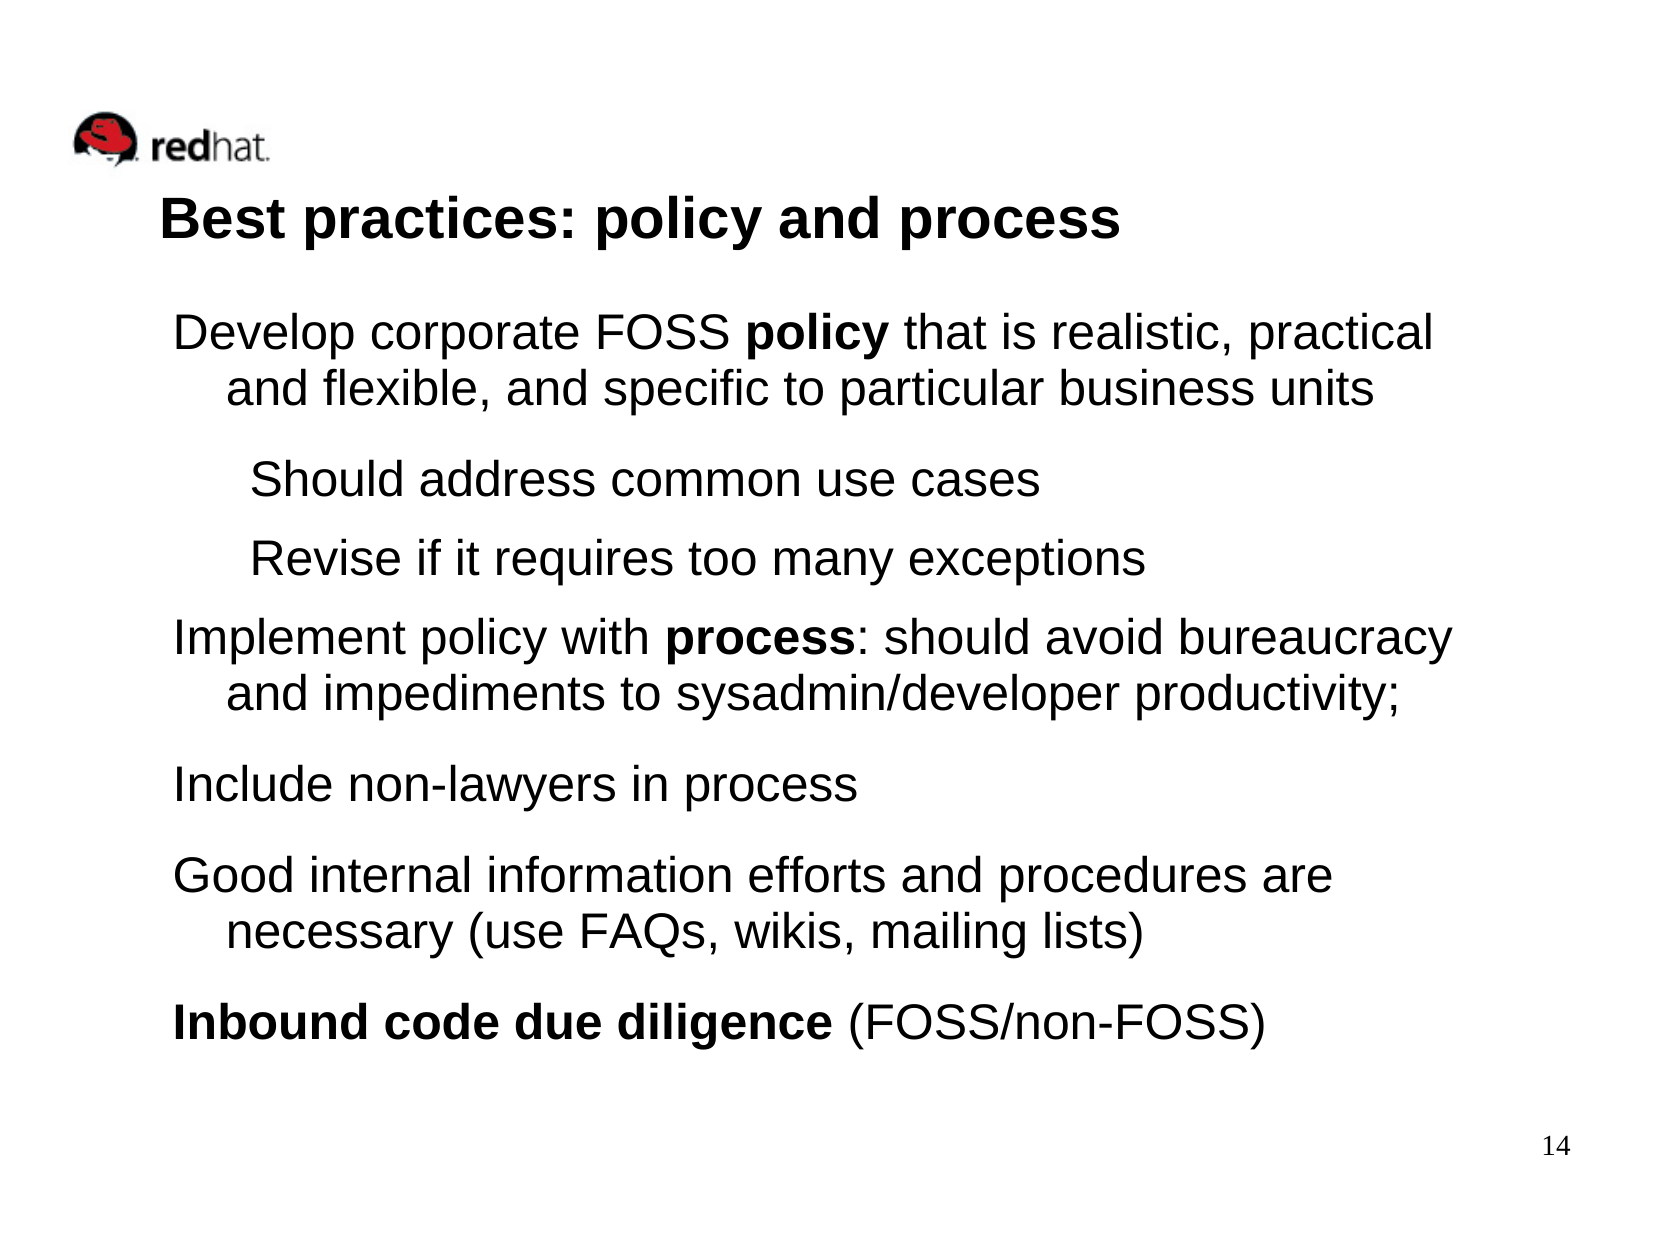

# Best practices: policy and process
Develop corporate FOSS policy that is realistic, practical and flexible, and specific to particular business units
Should address common use cases
Revise if it requires too many exceptions
Implement policy with process: should avoid bureaucracy and impediments to sysadmin/developer productivity;
Include non-lawyers in process
Good internal information efforts and procedures are necessary (use FAQs, wikis, mailing lists)
Inbound code due diligence (FOSS/non-FOSS)
14